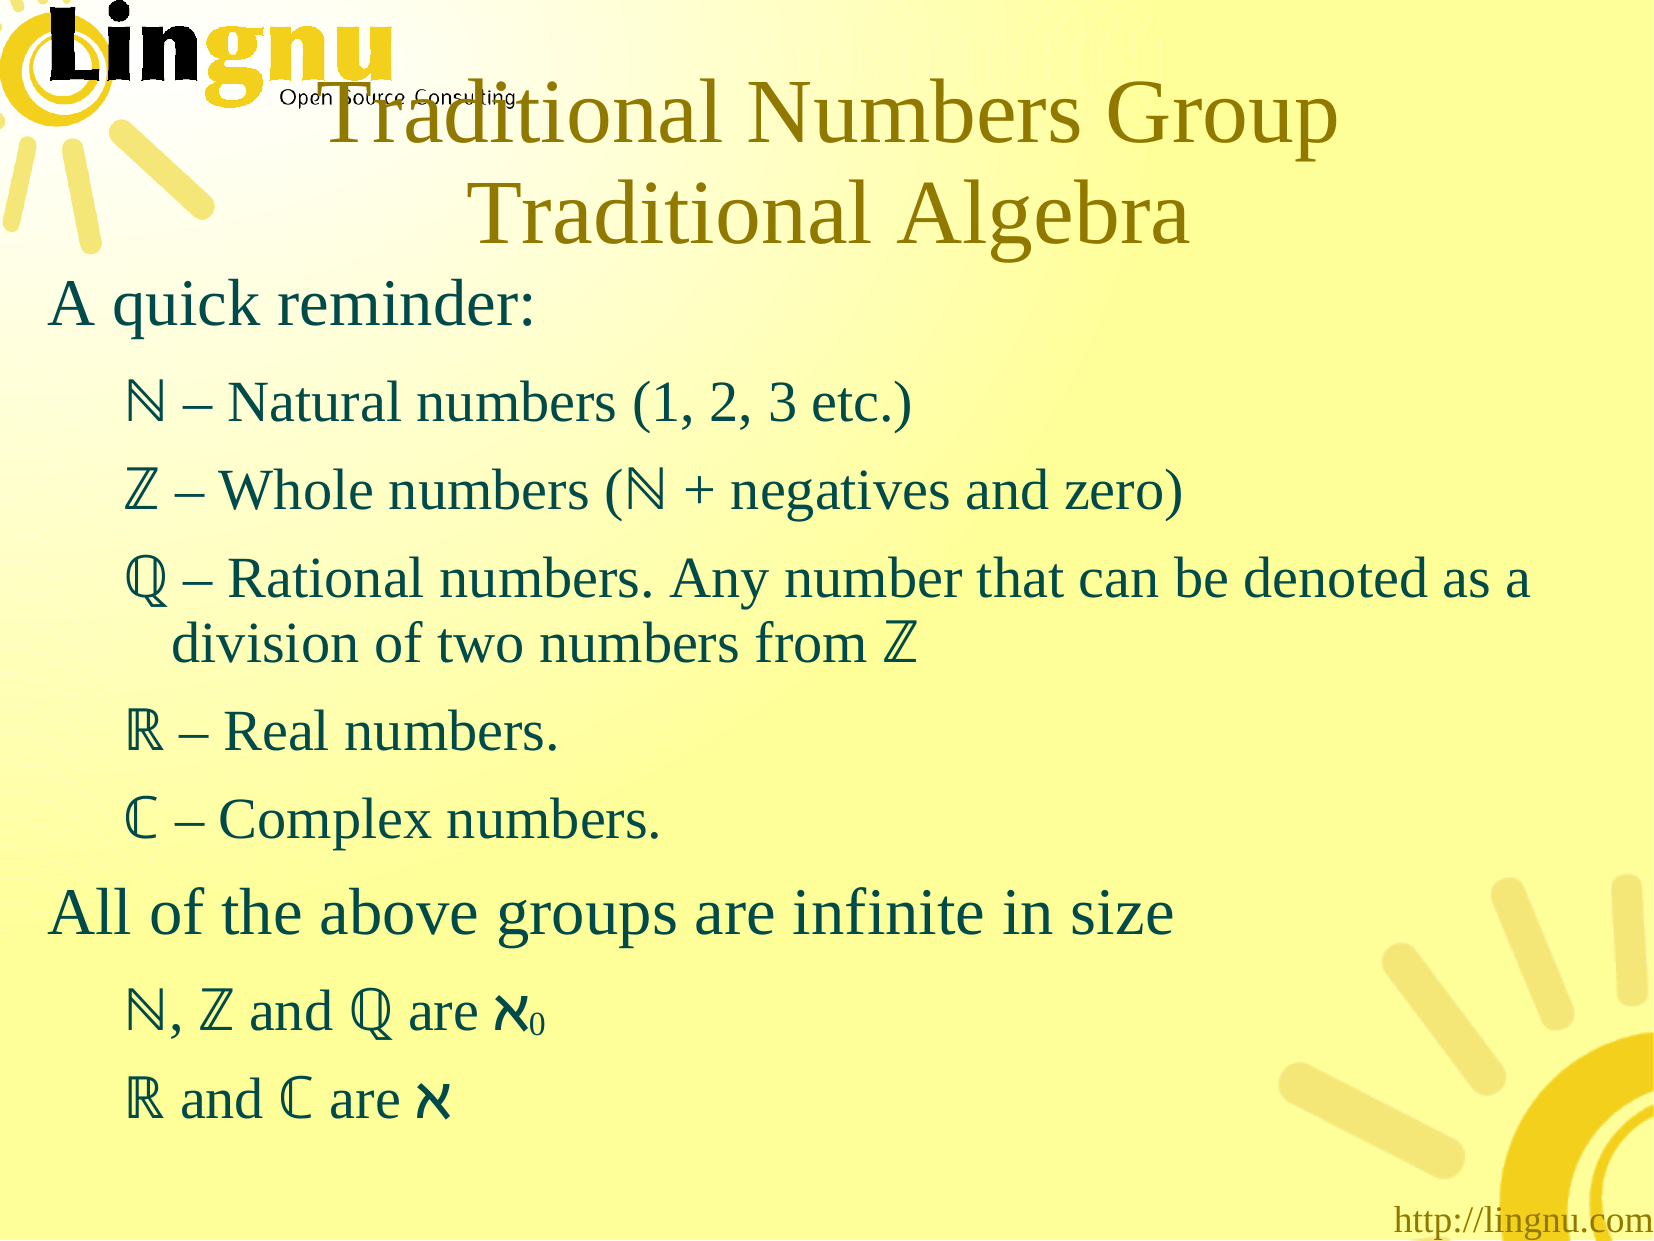

# Traditional Numbers Group Traditional Algebra
A quick reminder:
ℕ – Natural numbers (1, 2, 3 etc.)
ℤ – Whole numbers (ℕ + negatives and zero)
ℚ – Rational numbers. Any number that can be denoted as a division of two numbers from ℤ
ℝ – Real numbers.
ℂ – Complex numbers.
All of the above groups are infinite in size
ℕ, ℤ and ℚ are ℵ0
ℝ and ℂ are ℵ